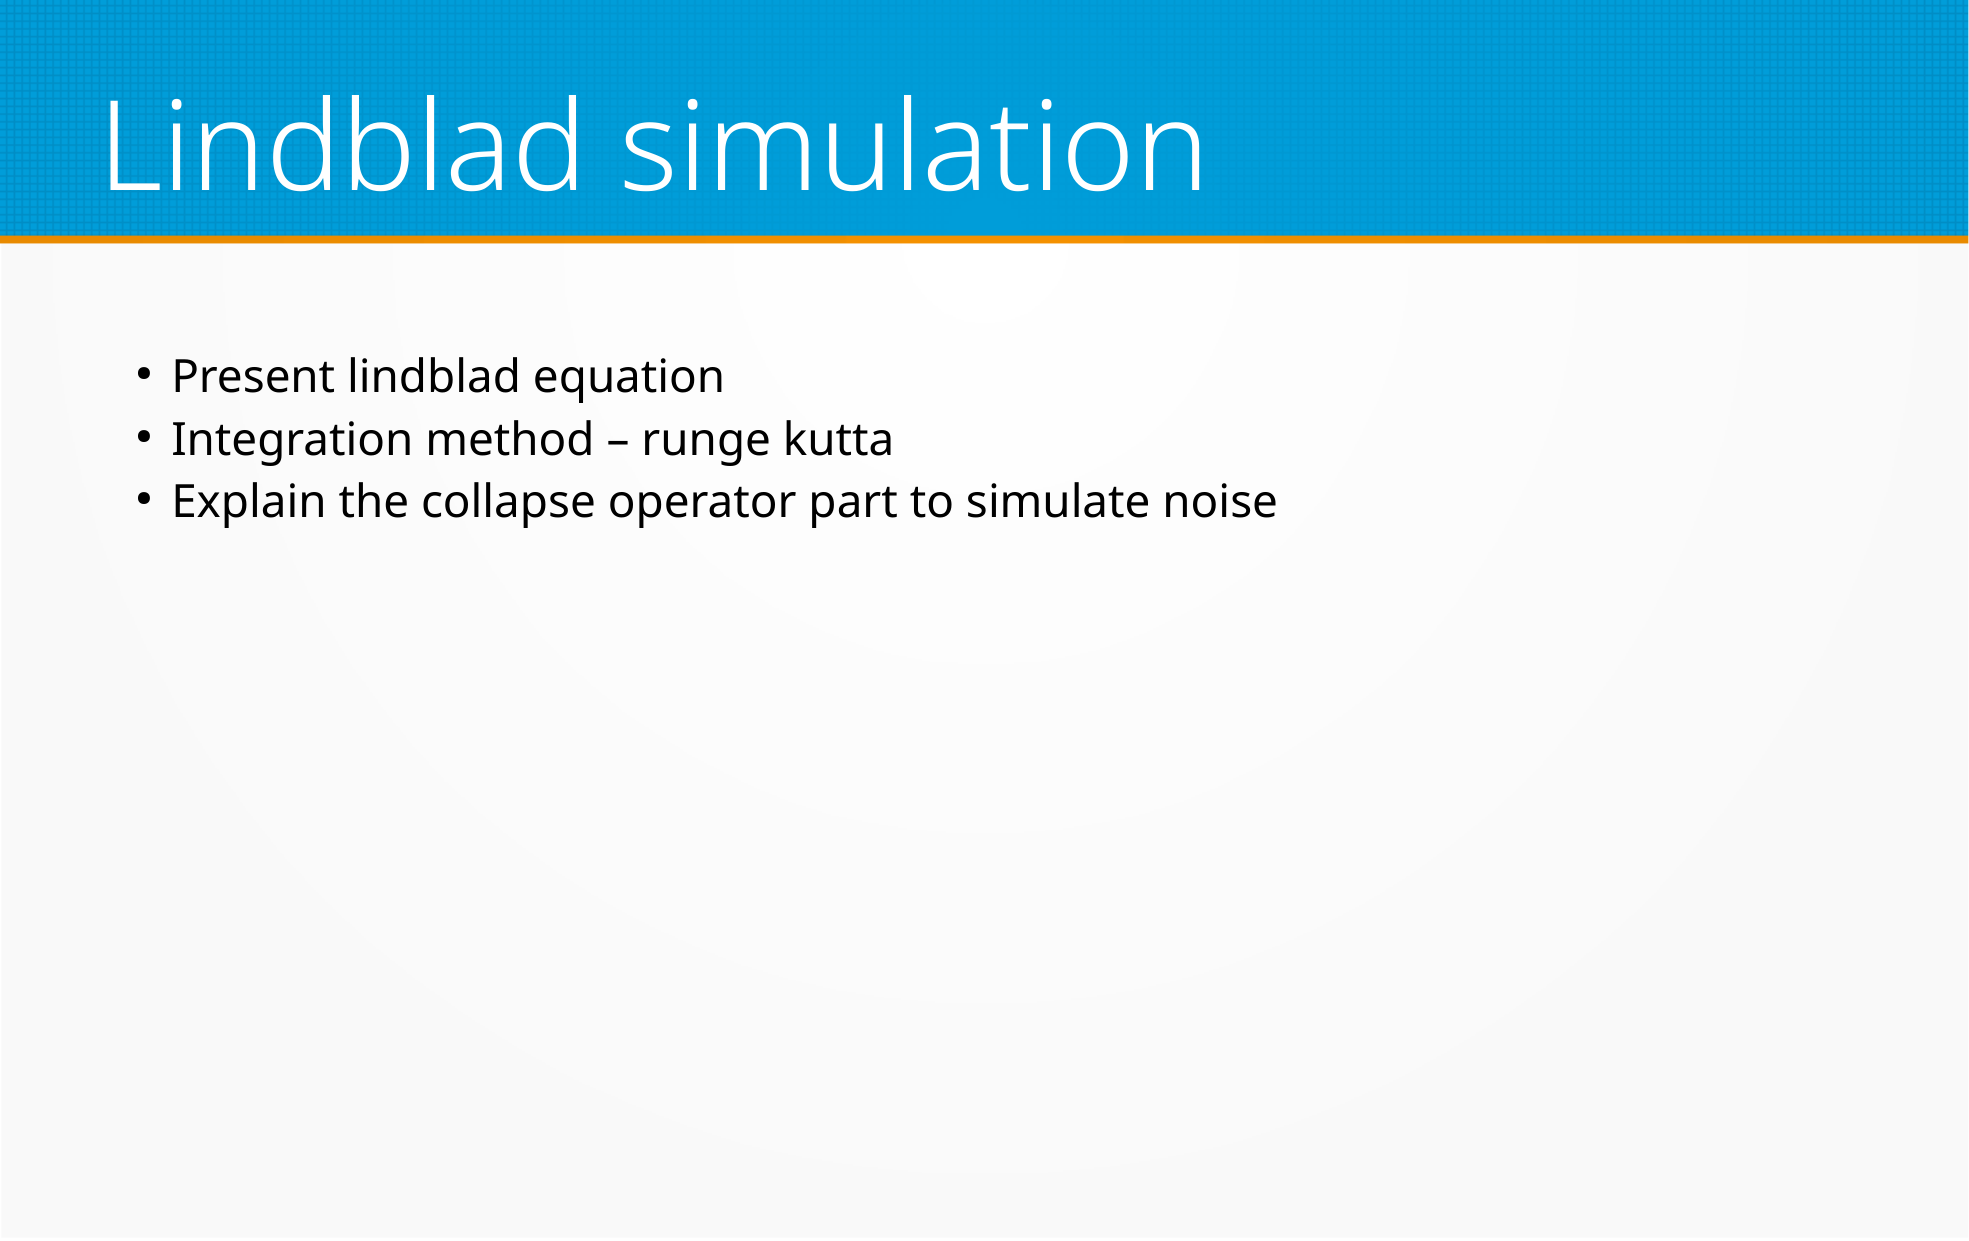

# Lindblad simulation
Present lindblad equation
Integration method – runge kutta
Explain the collapse operator part to simulate noise